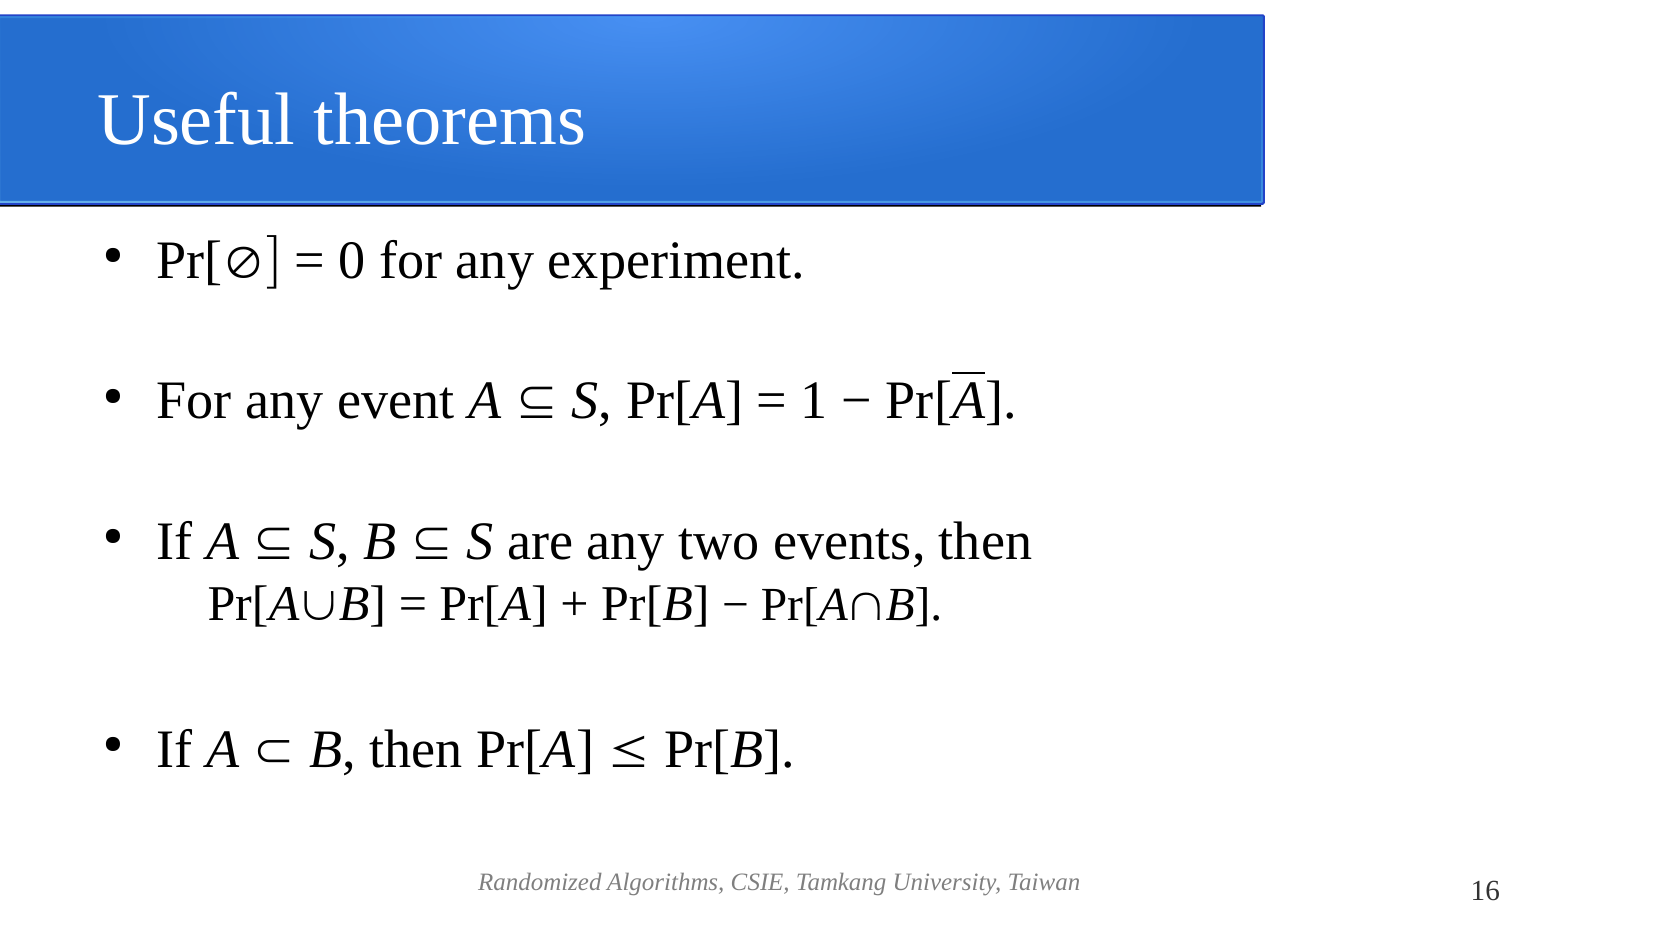

# Useful theorems
Pr[] = 0 for any experiment.
For any event A  S, Pr[A] = 1 − Pr[A].
If A  S, B  S are any two events, then
Pr[AB] = Pr[A] + Pr[B] − Pr[AB].
If A  B, then Pr[A]  Pr[B].
Randomized Algorithms, CSIE, Tamkang University, Taiwan
16